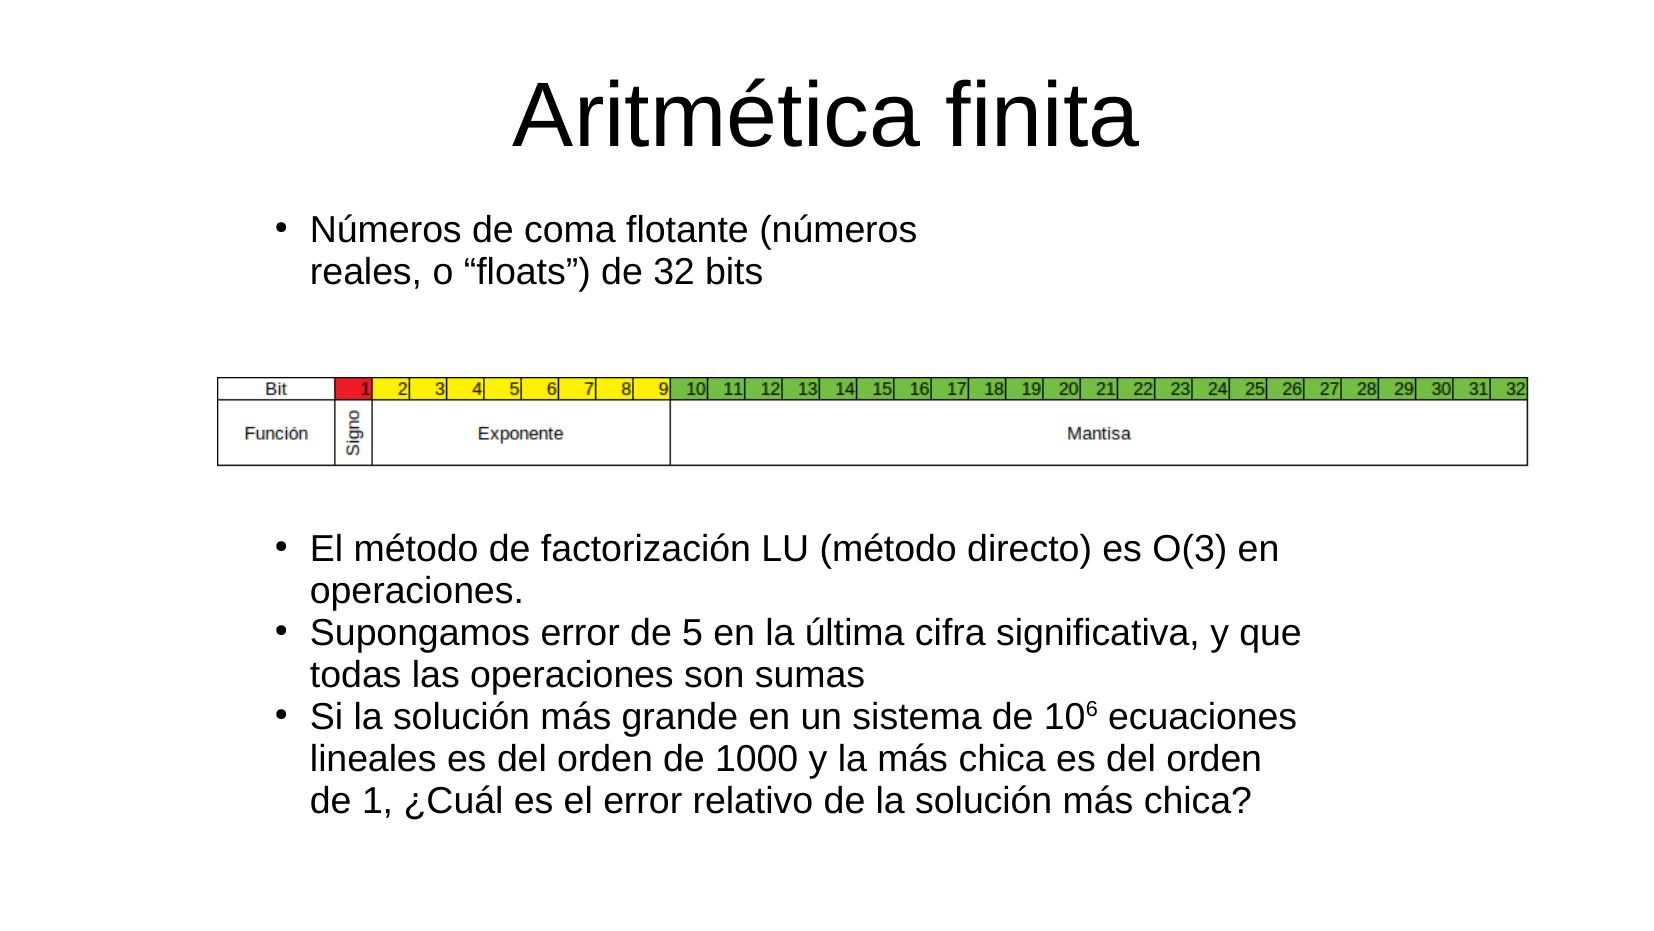

# Aritmética finita
Números de coma flotante (números reales, o “floats”) de 32 bits
El método de factorización LU (método directo) es O(3) en operaciones.
Supongamos error de 5 en la última cifra significativa, y que todas las operaciones son sumas
Si la solución más grande en un sistema de 106 ecuaciones lineales es del orden de 1000 y la más chica es del orden de 1, ¿Cuál es el error relativo de la solución más chica?